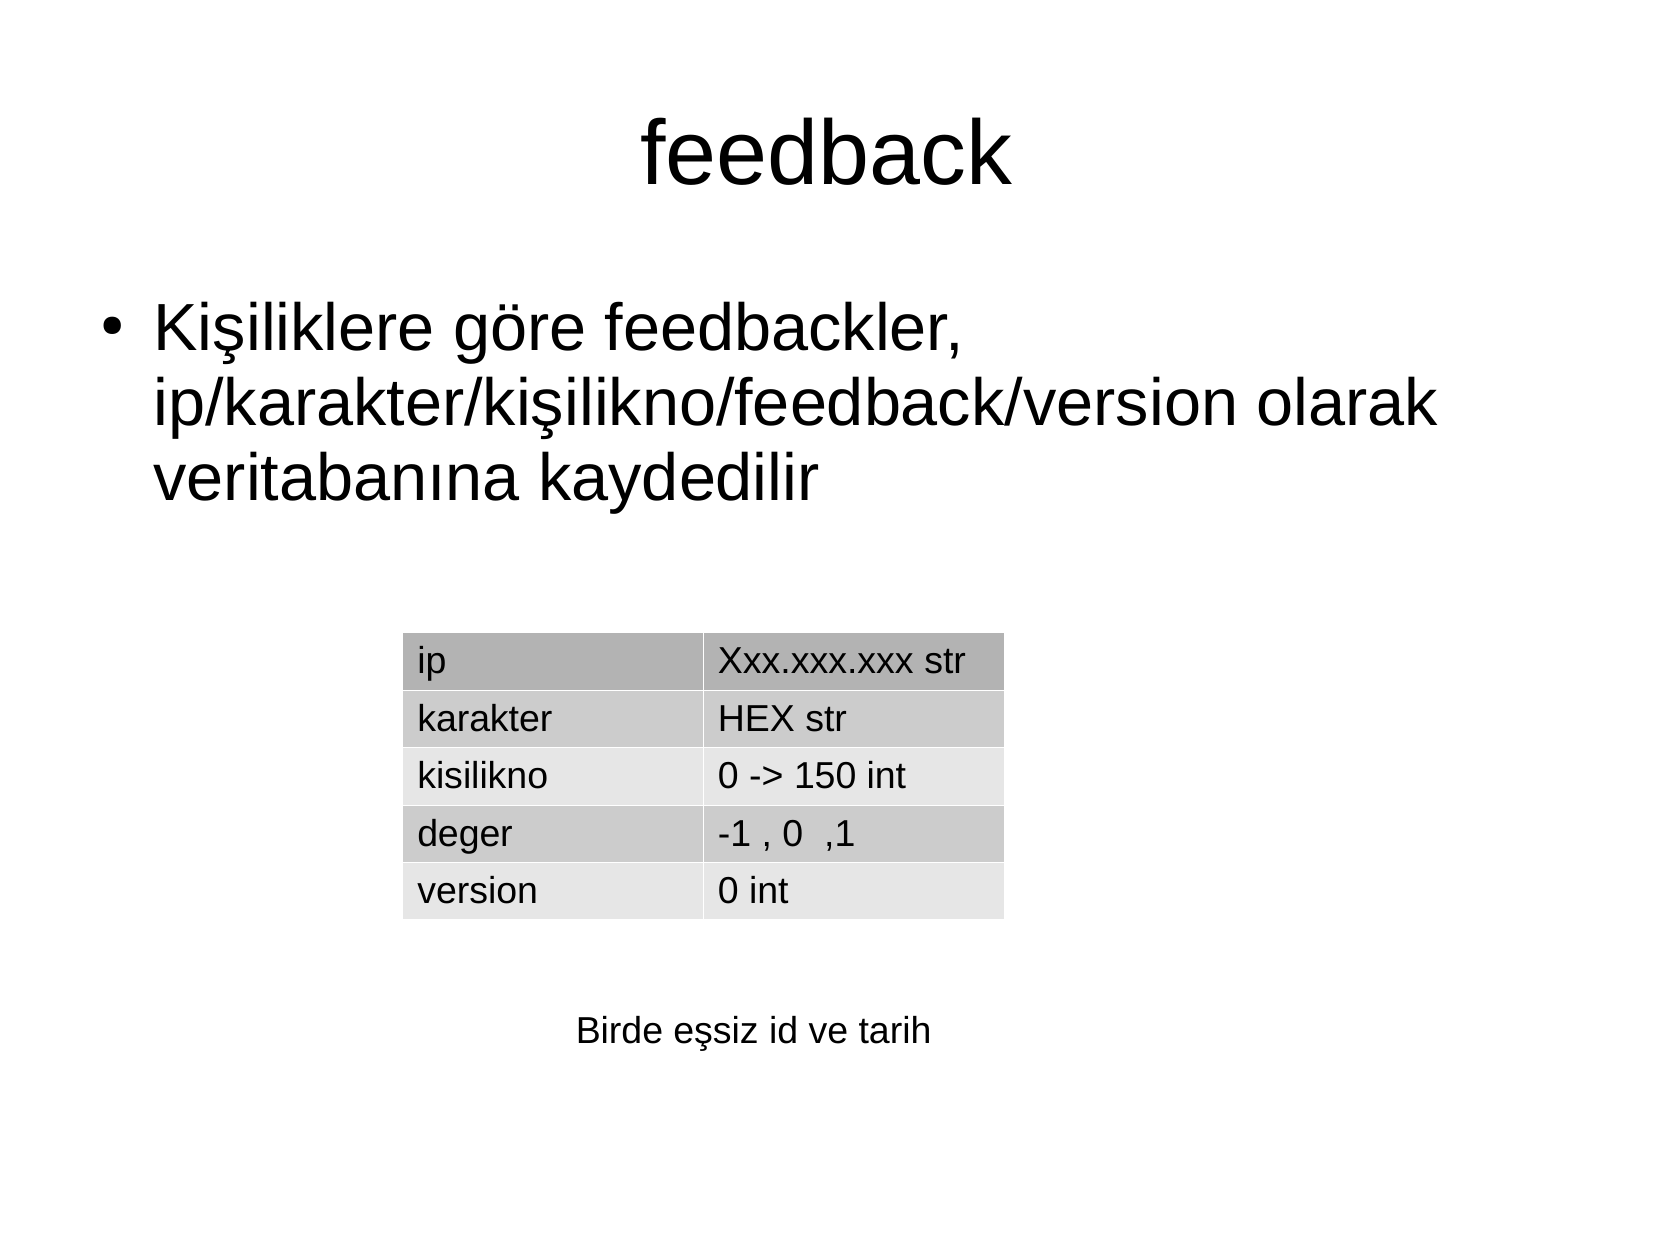

# feedback
Kişiliklere göre feedbackler, ip/karakter/kişilikno/feedback/version olarak veritabanına kaydedilir
| ip | Xxx.xxx.xxx str |
| --- | --- |
| karakter | HEX str |
| kisilikno | 0 -> 150 int |
| deger | -1 , 0 ,1 |
| version | 0 int |
Birde eşsiz id ve tarih